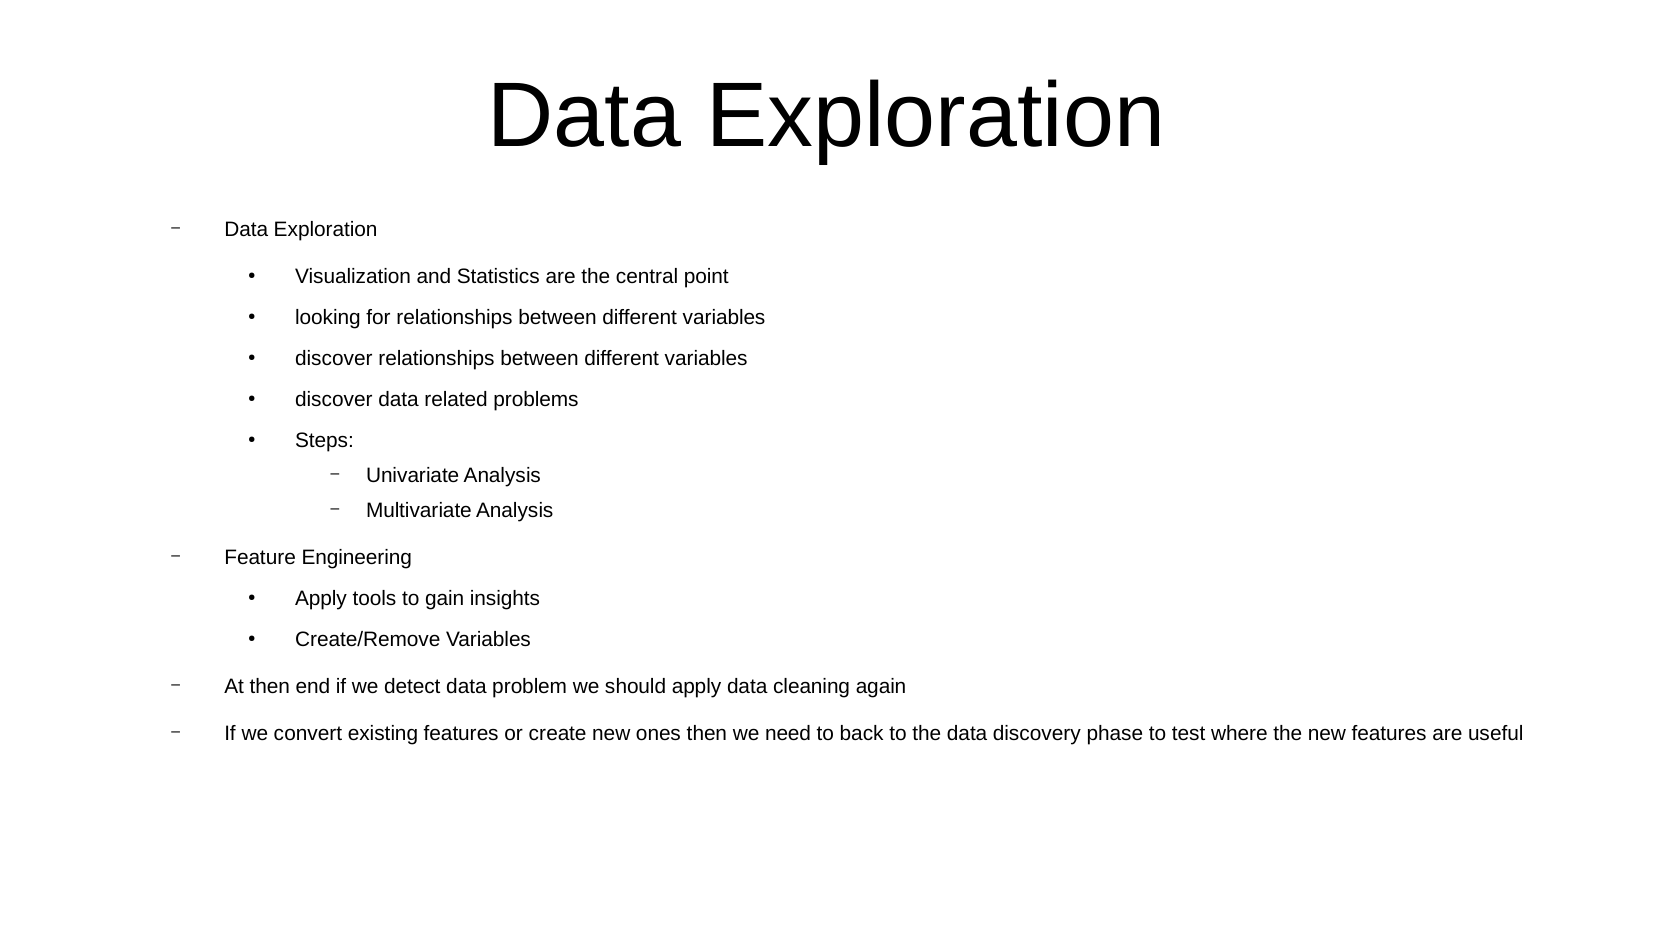

# Data Exploration
Data Exploration
Visualization and Statistics are the central point
looking for relationships between different variables
discover relationships between different variables
discover data related problems
Steps:
Univariate Analysis
Multivariate Analysis
Feature Engineering
Apply tools to gain insights
Create/Remove Variables
At then end if we detect data problem we should apply data cleaning again
If we convert existing features or create new ones then we need to back to the data discovery phase to test where the new features are useful